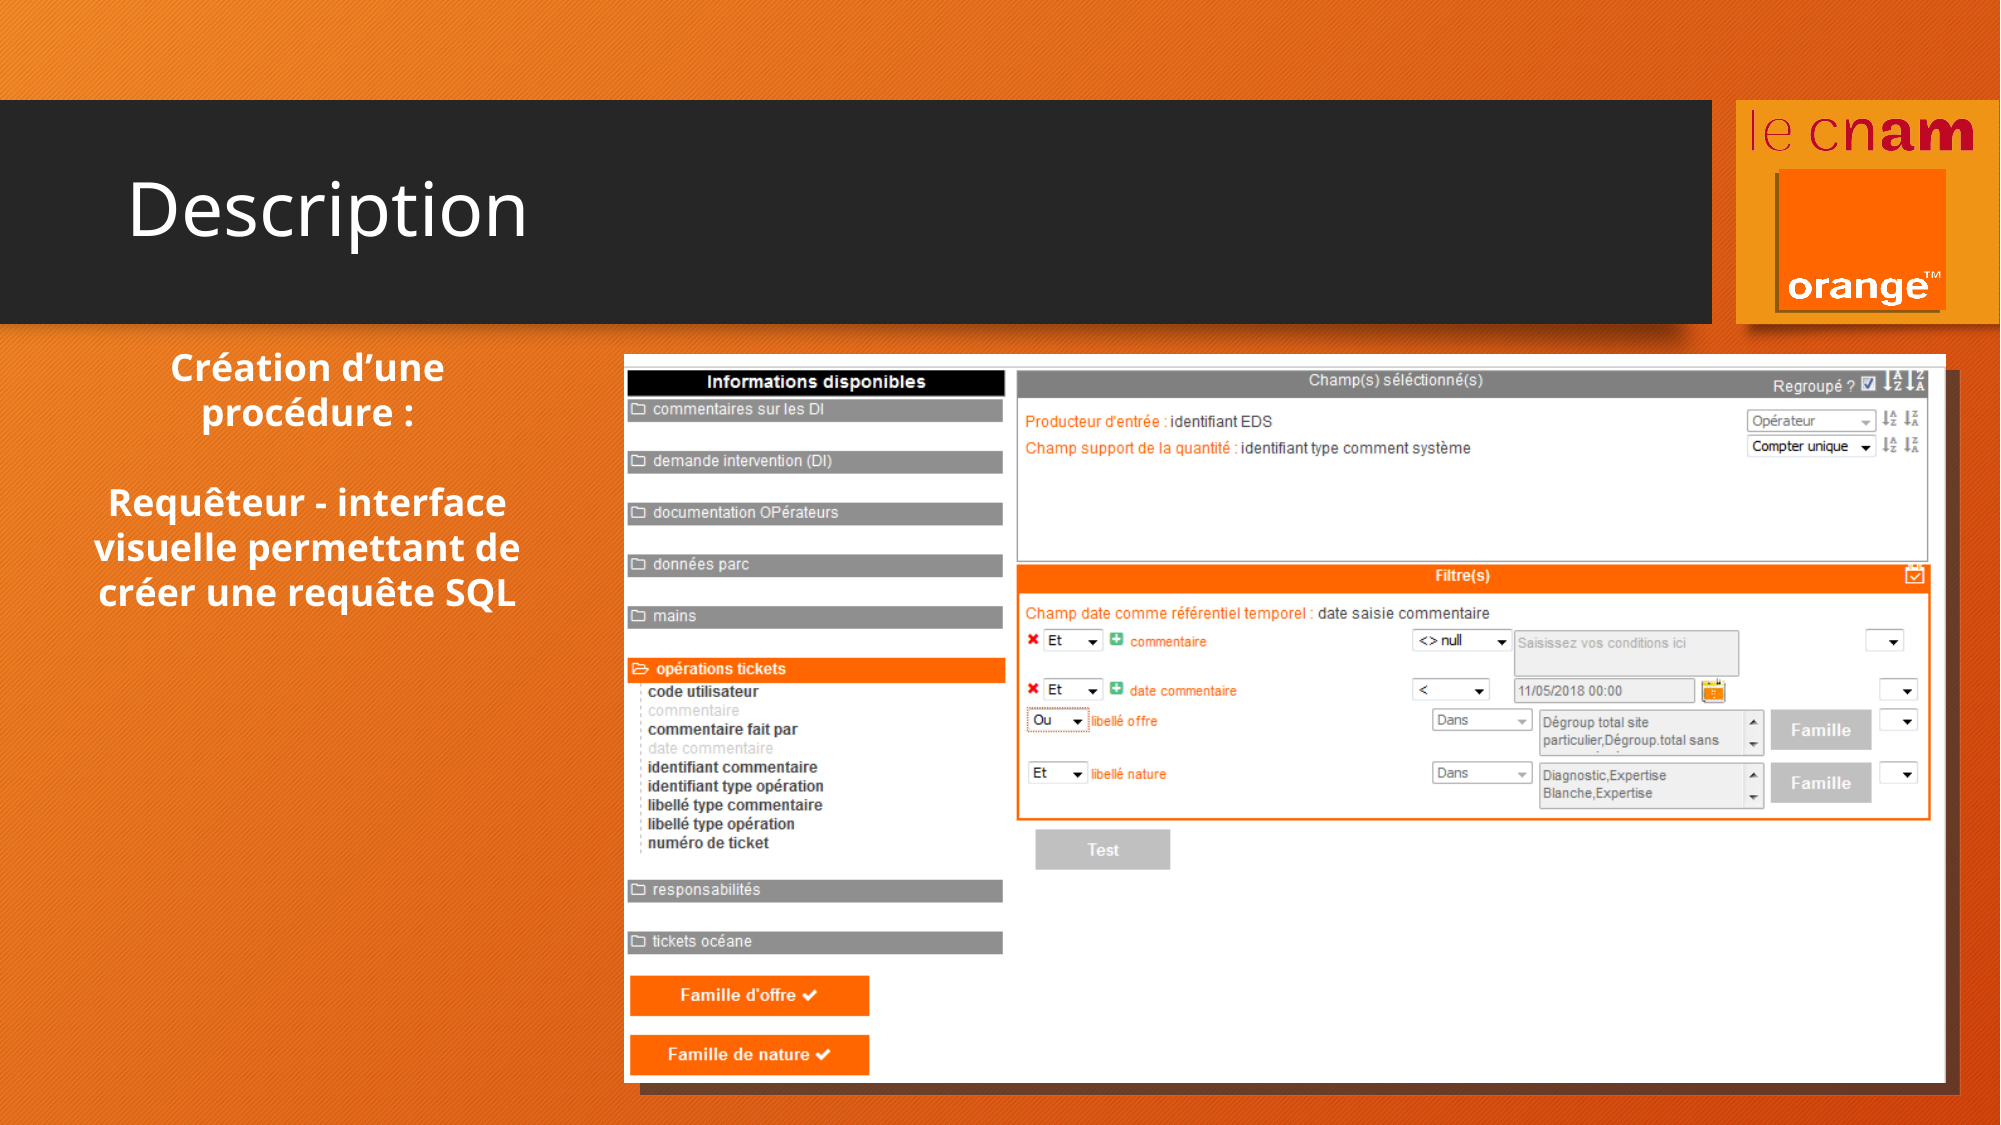

# Description
Création d’une procédure :
Requêteur - interface visuelle permettant de créer une requête SQL